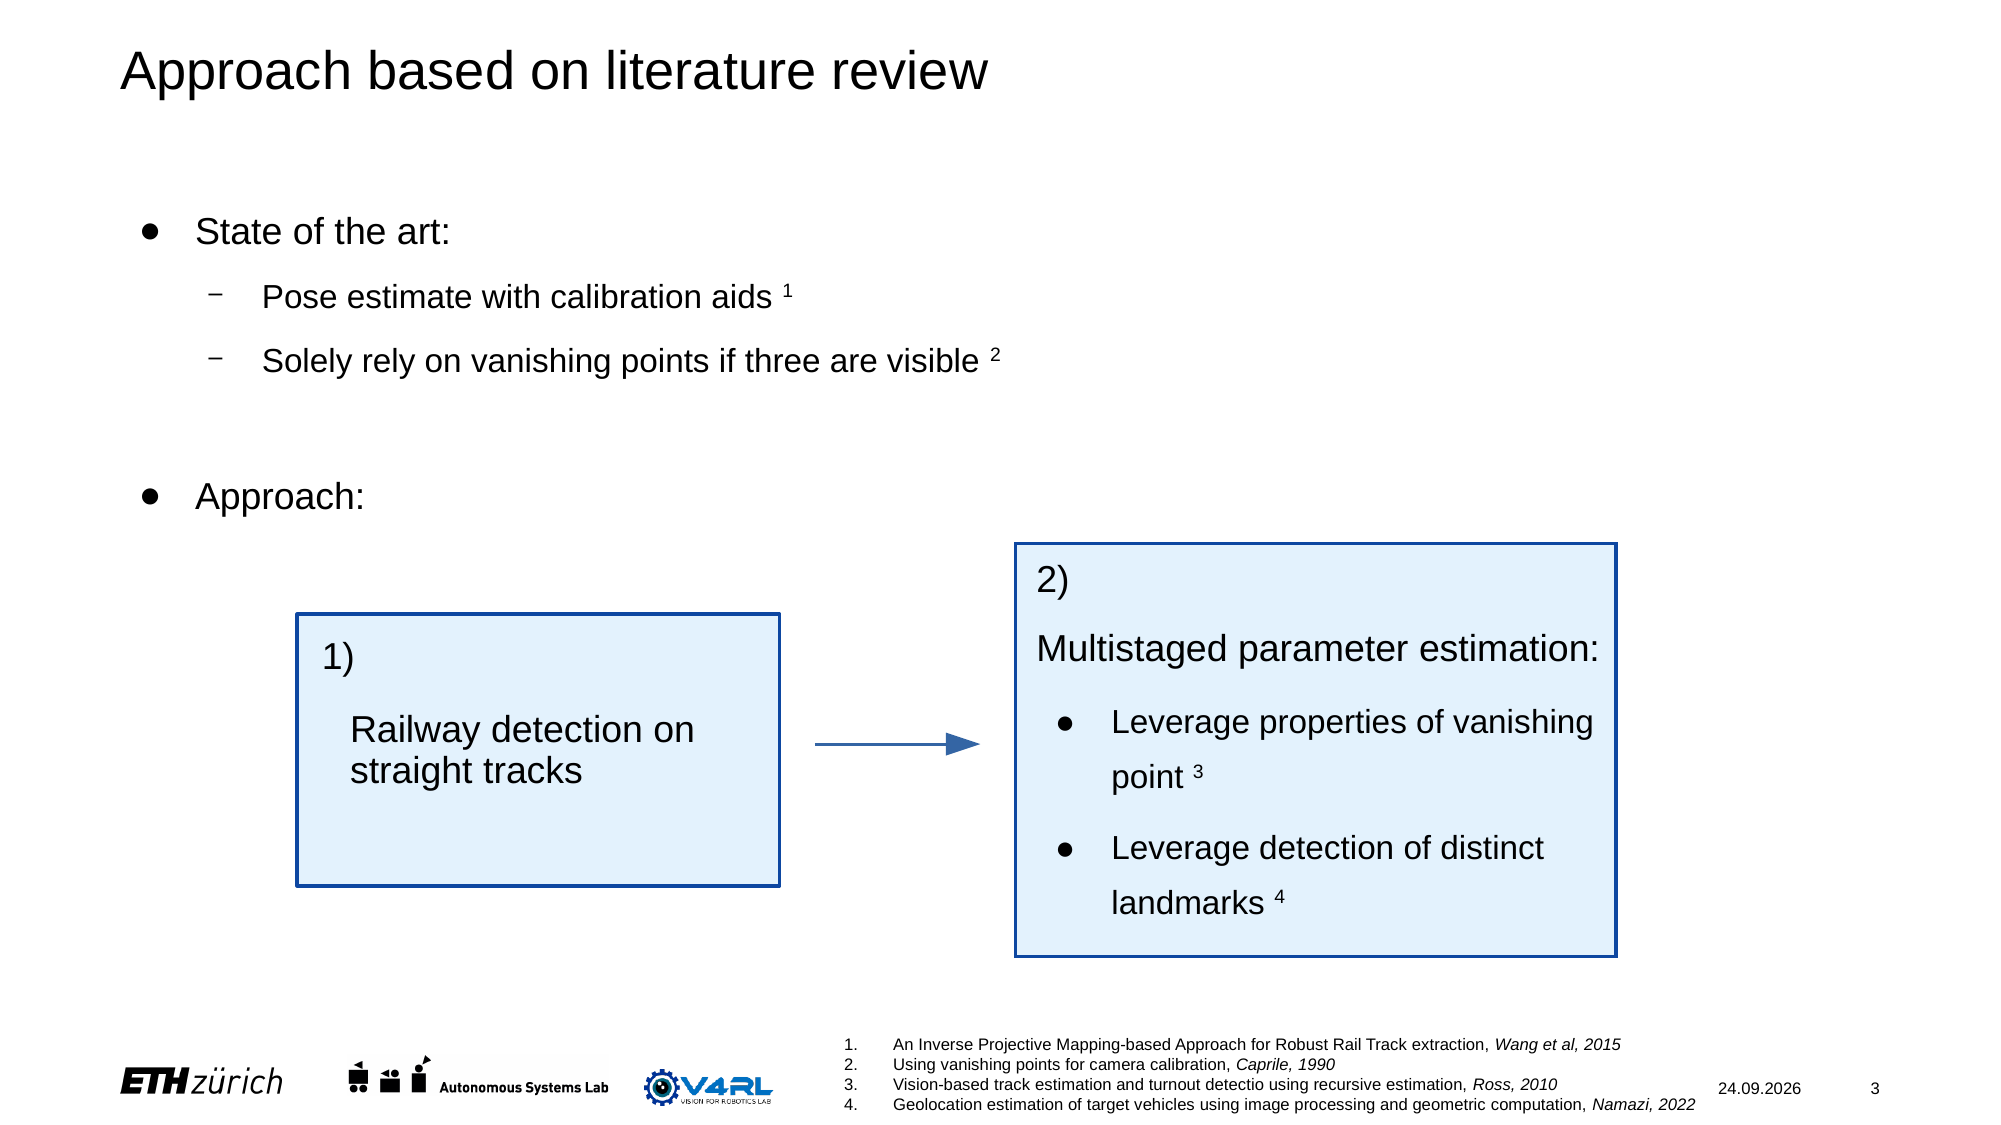

# Approach based on literature review
State of the art:
Pose estimate with calibration aids 1
Solely rely on vanishing points if three are visible 2
Approach:
Multistaged parameter estimation:
Leverage properties of vanishing point 3
Leverage detection of distinct landmarks 4
2)
Railway detection on straight tracks
1)
An Inverse Projective Mapping-based Approach for Robust Rail Track extraction, Wang et al, 2015
Using vanishing points for camera calibration, Caprile, 1990
Vision-based track estimation and turnout detectio using recursive estimation, Ross, 2010
Geolocation estimation of target vehicles using image processing and geometric computation, Namazi, 2022